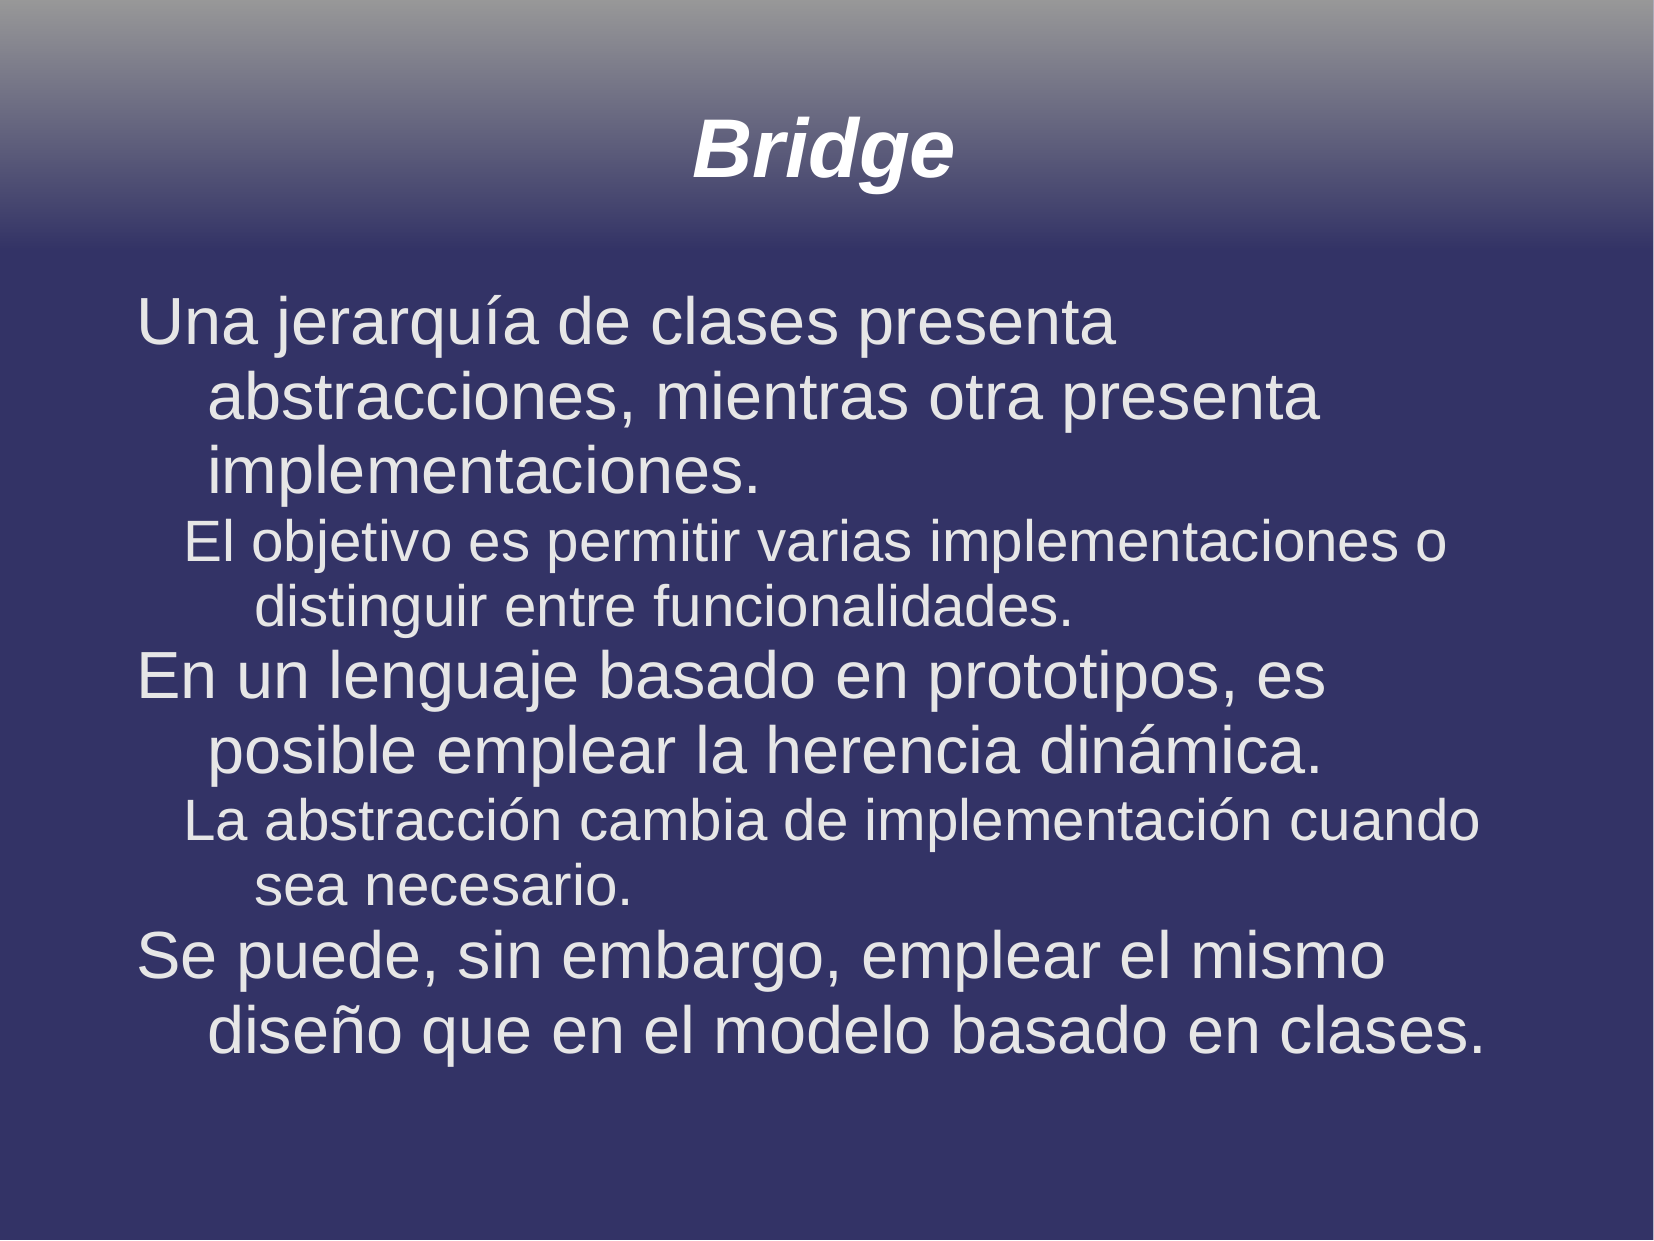

# Bridge
Una jerarquía de clases presenta abstracciones, mientras otra presenta implementaciones.
El objetivo es permitir varias implementaciones o distinguir entre funcionalidades.
En un lenguaje basado en prototipos, es posible emplear la herencia dinámica.
La abstracción cambia de implementación cuando sea necesario.
Se puede, sin embargo, emplear el mismo diseño que en el modelo basado en clases.